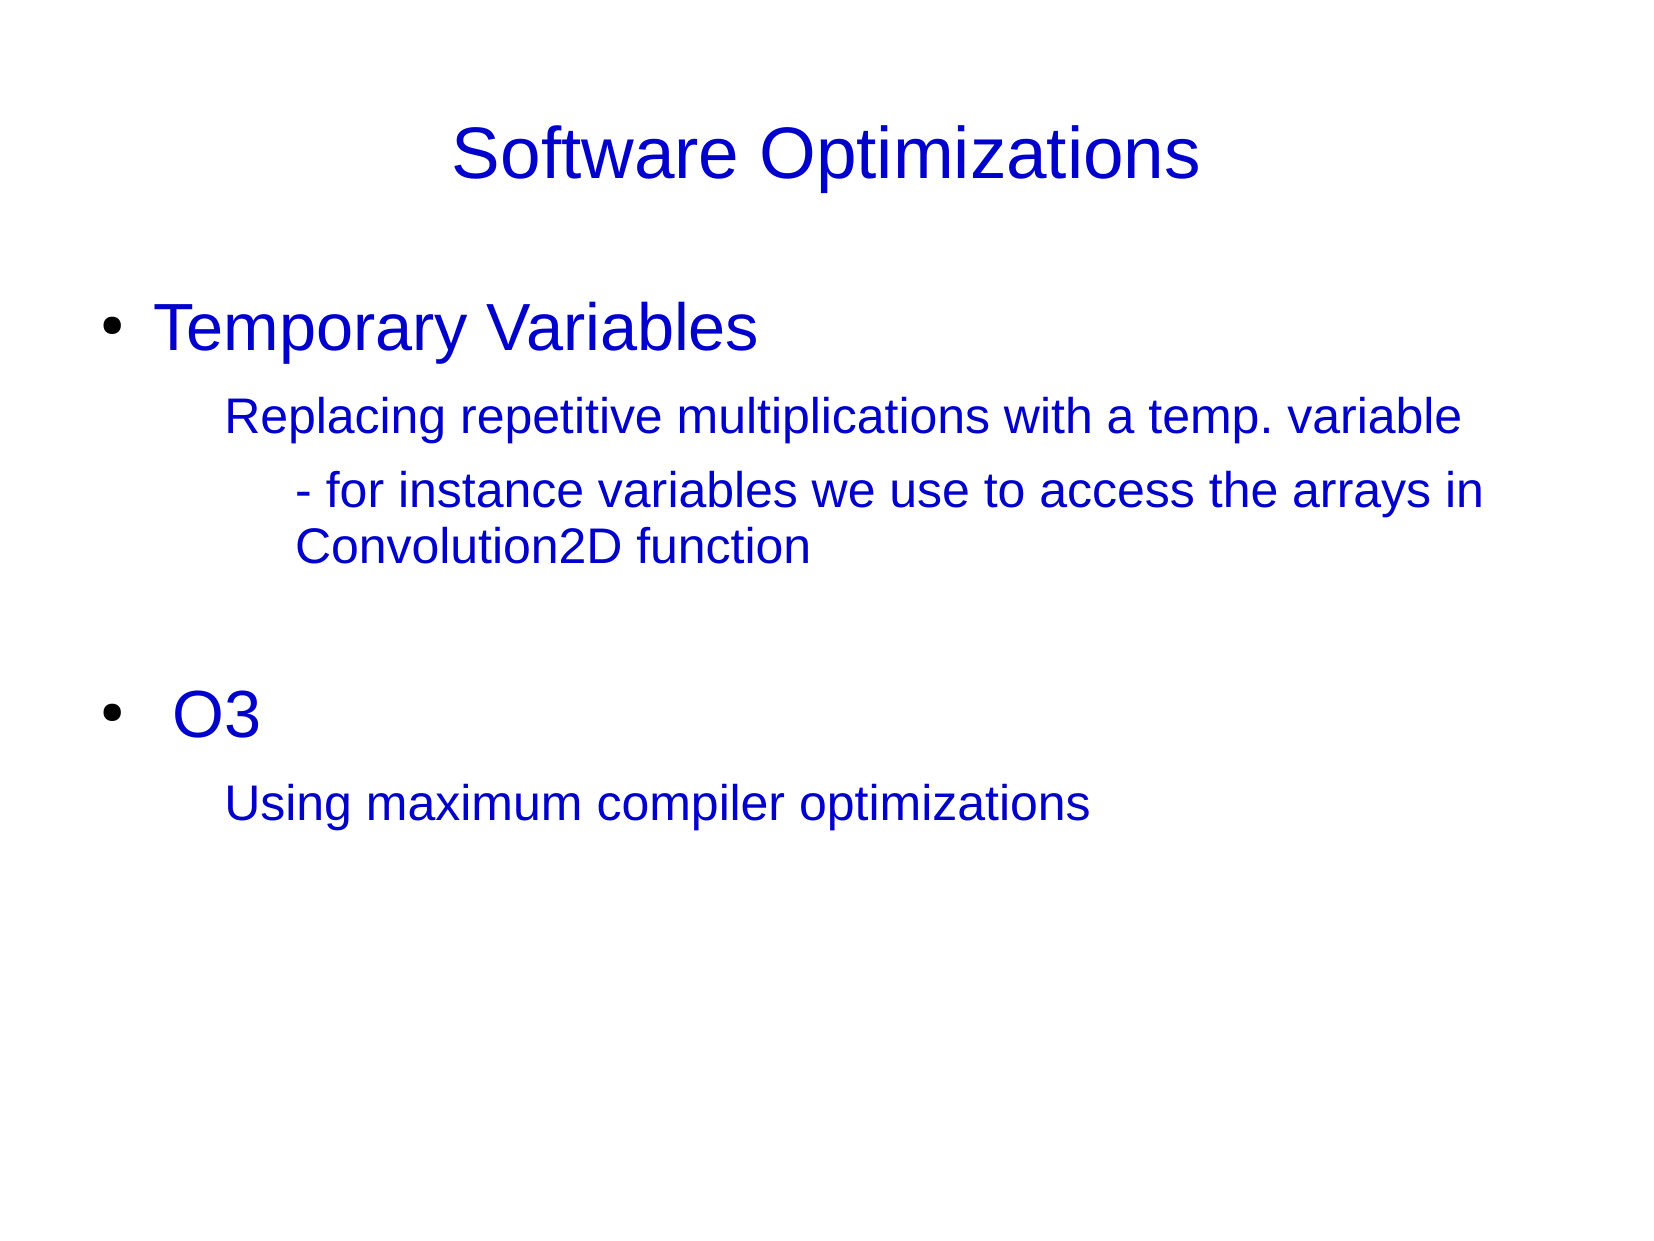

# Software Optimizations
Temporary Variables
Replacing repetitive multiplications with a temp. variable
- for instance variables we use to access the arrays in Convolution2D function
 O3
Using maximum compiler optimizations